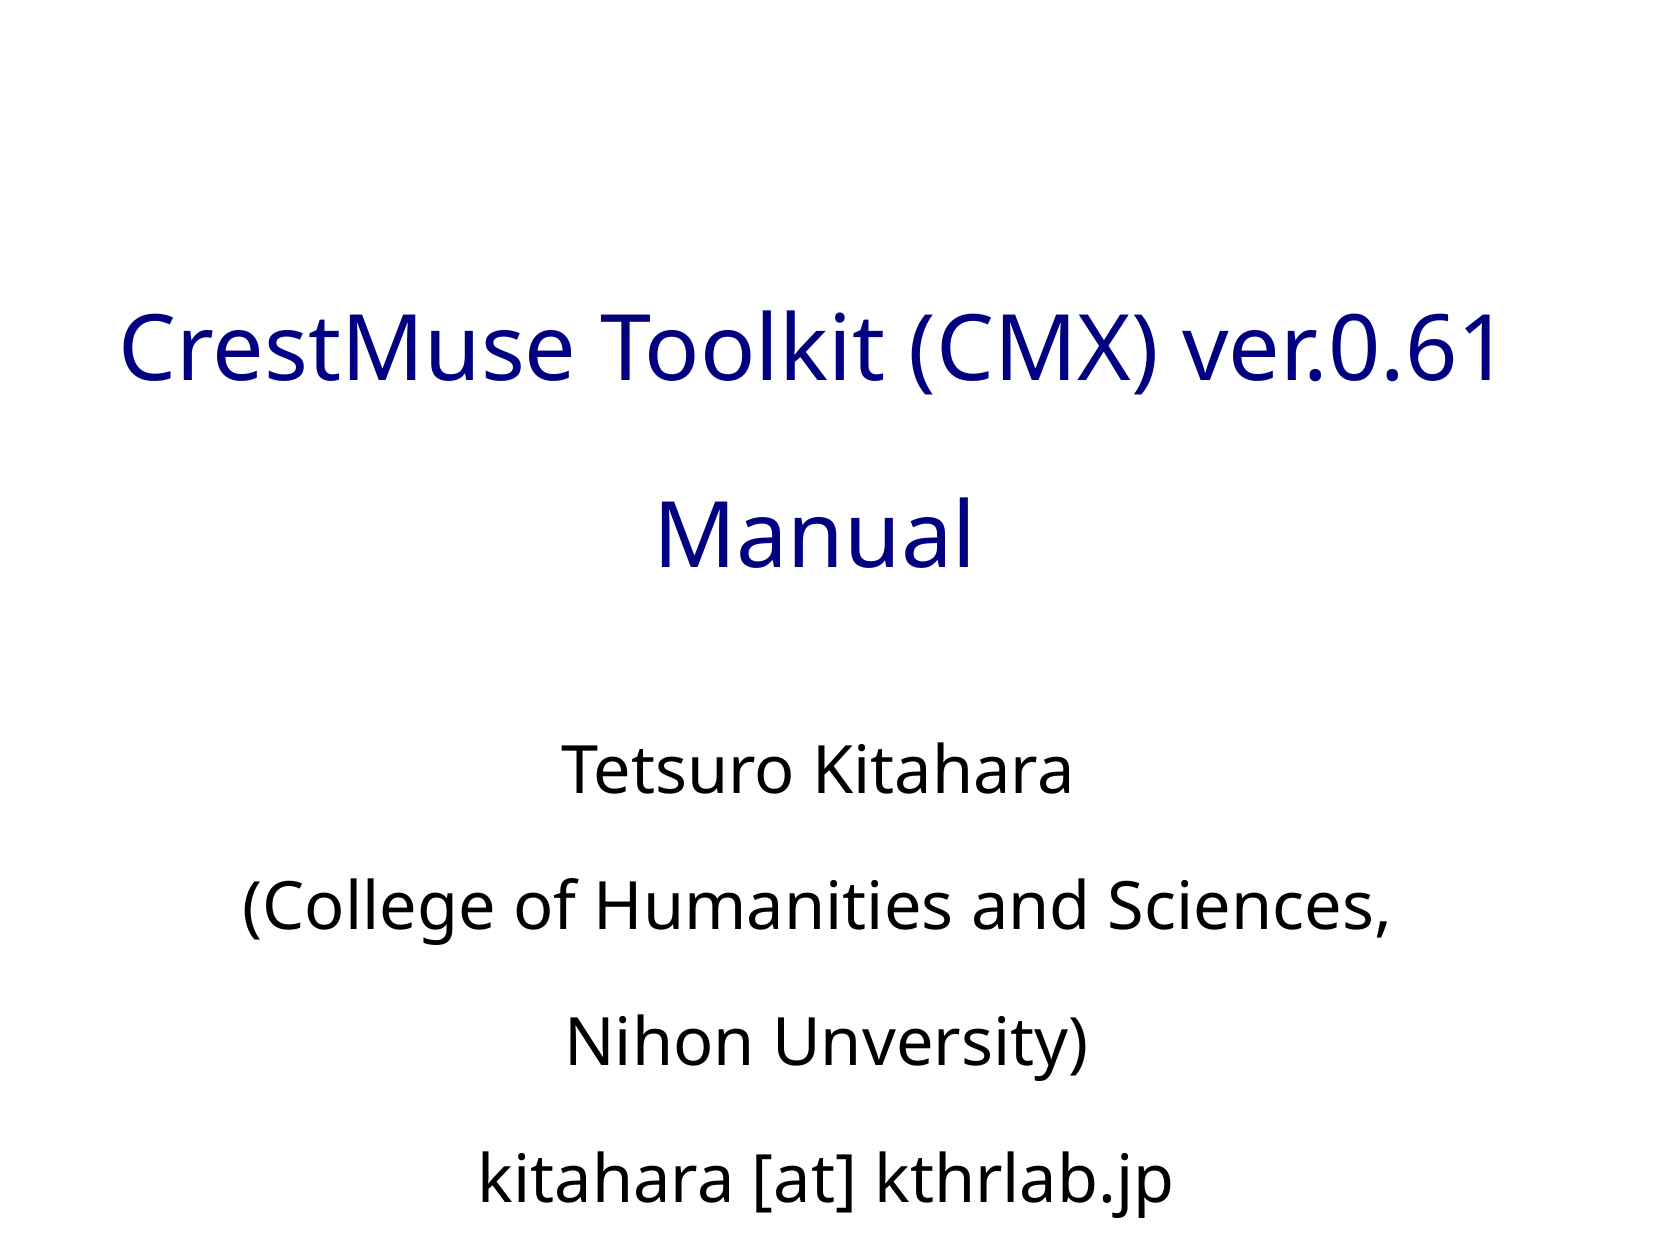

# CrestMuse Toolkit (CMX) ver.0.61 Manual
Tetsuro Kitahara
(College of Humanities and Sciences,
Nihon Unversity)
kitahara [at] kthrlab.jp